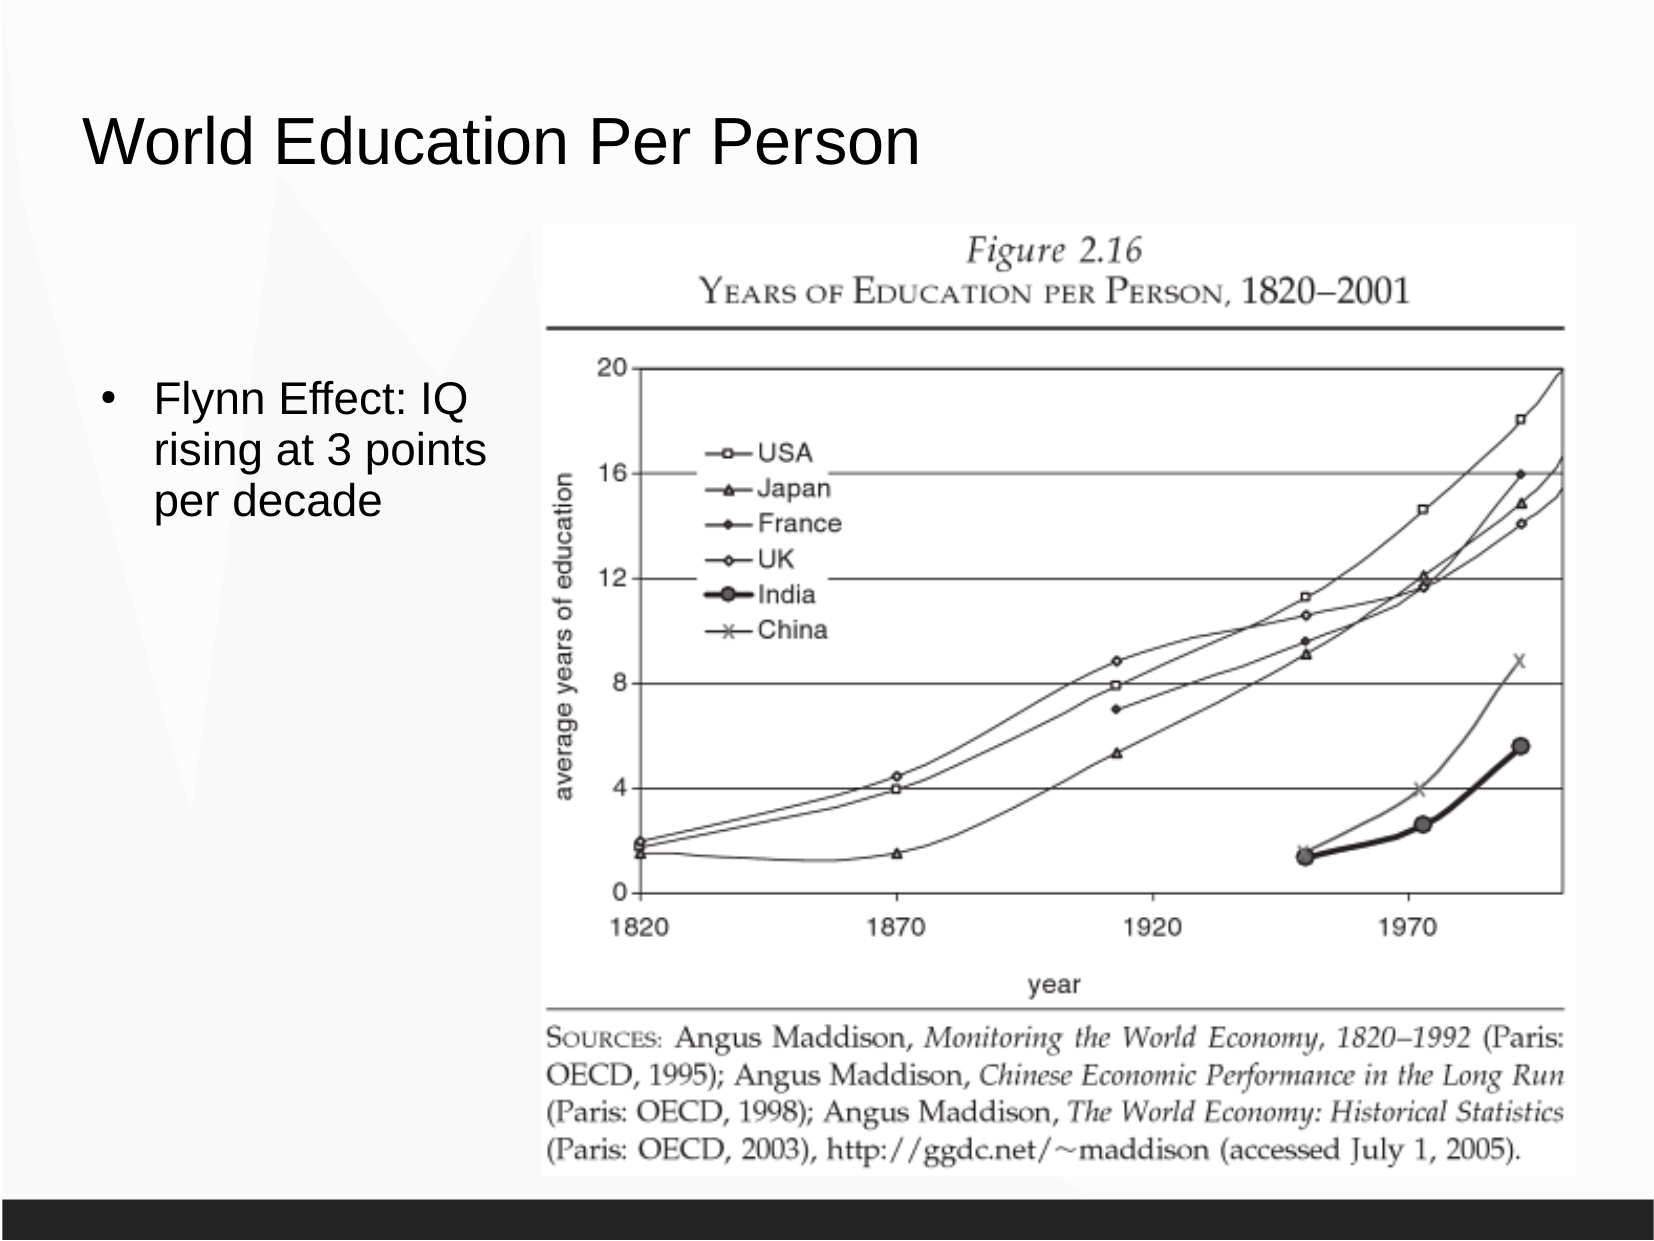

# World Education Per Person
Flynn Effect: IQ rising at 3 points per decade